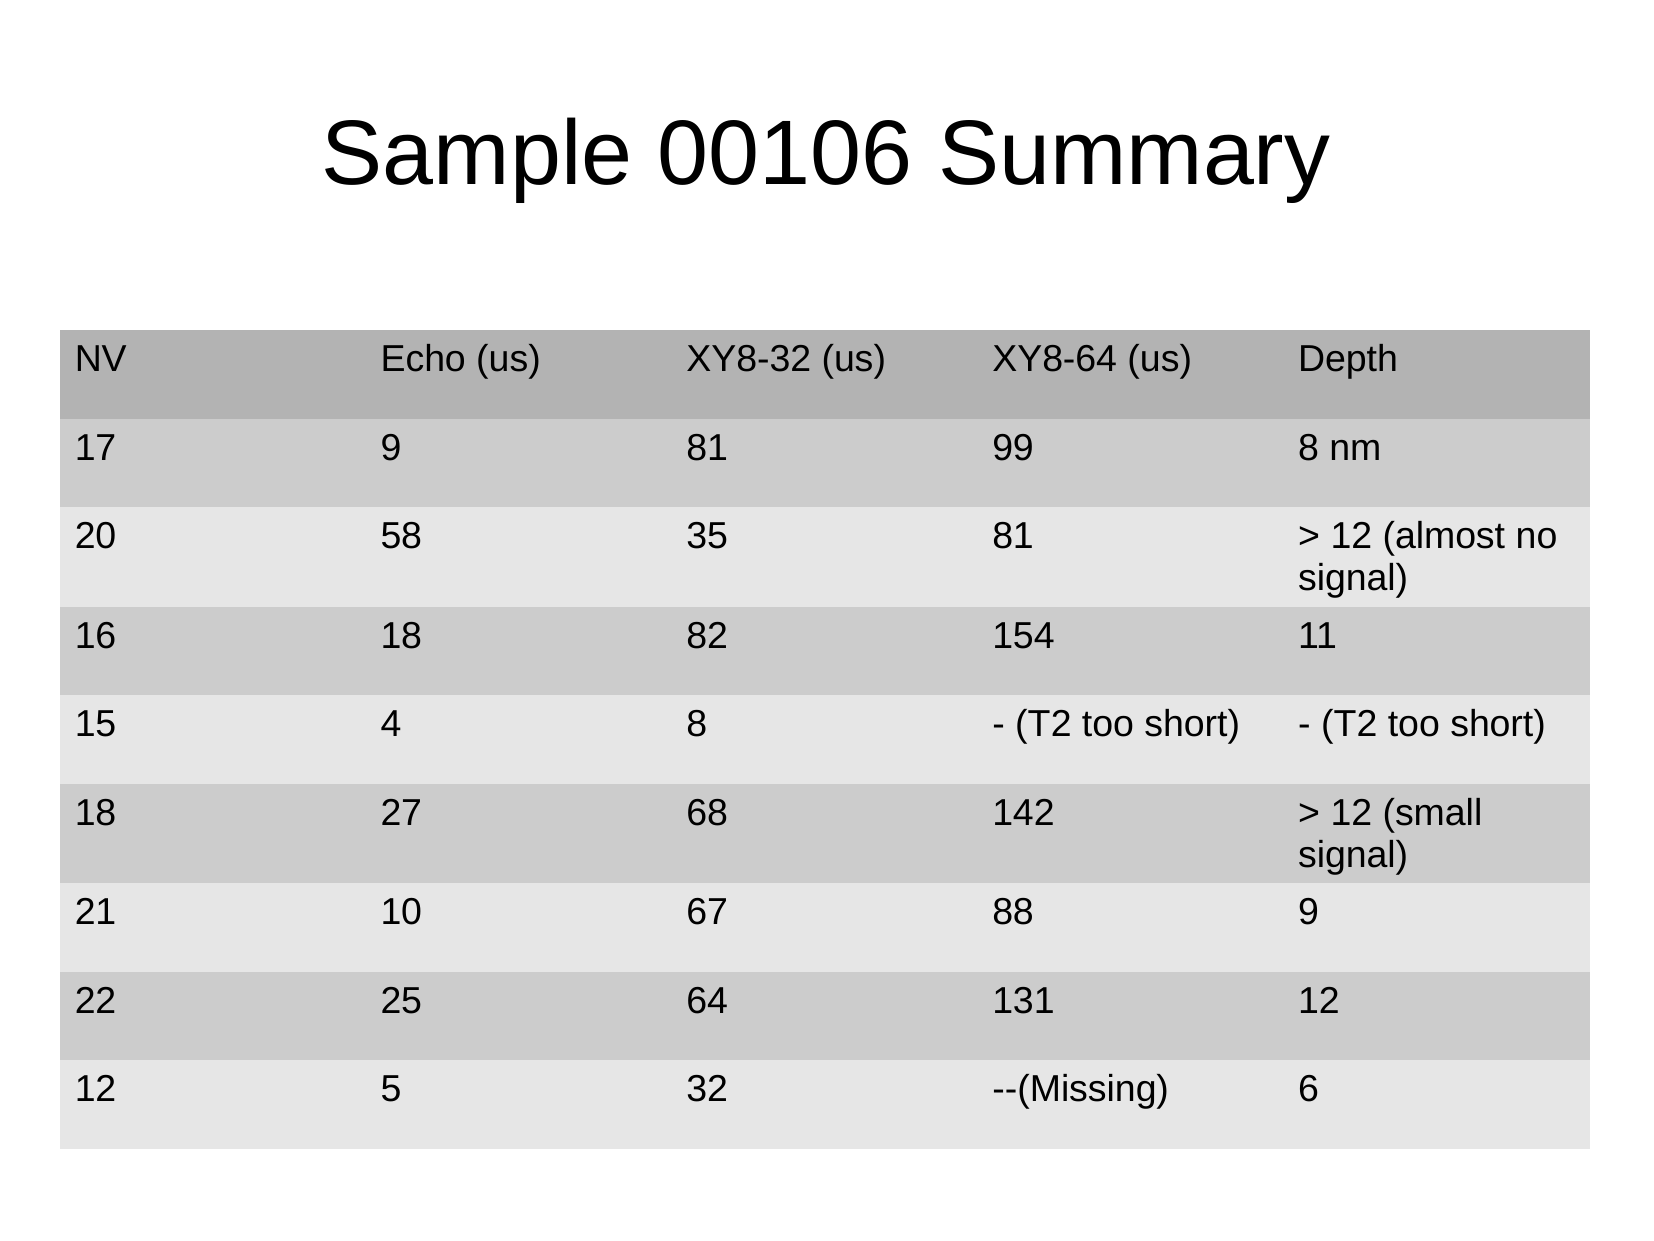

# Sample 00106 Summary
| NV | Echo (us) | XY8-32 (us) | XY8-64 (us) | Depth |
| --- | --- | --- | --- | --- |
| 17 | 9 | 81 | 99 | 8 nm |
| 20 | 58 | 35 | 81 | > 12 (almost no signal) |
| 16 | 18 | 82 | 154 | 11 |
| 15 | 4 | 8 | - (T2 too short) | - (T2 too short) |
| 18 | 27 | 68 | 142 | > 12 (small signal) |
| 21 | 10 | 67 | 88 | 9 |
| 22 | 25 | 64 | 131 | 12 |
| 12 | 5 | 32 | --(Missing) | 6 |